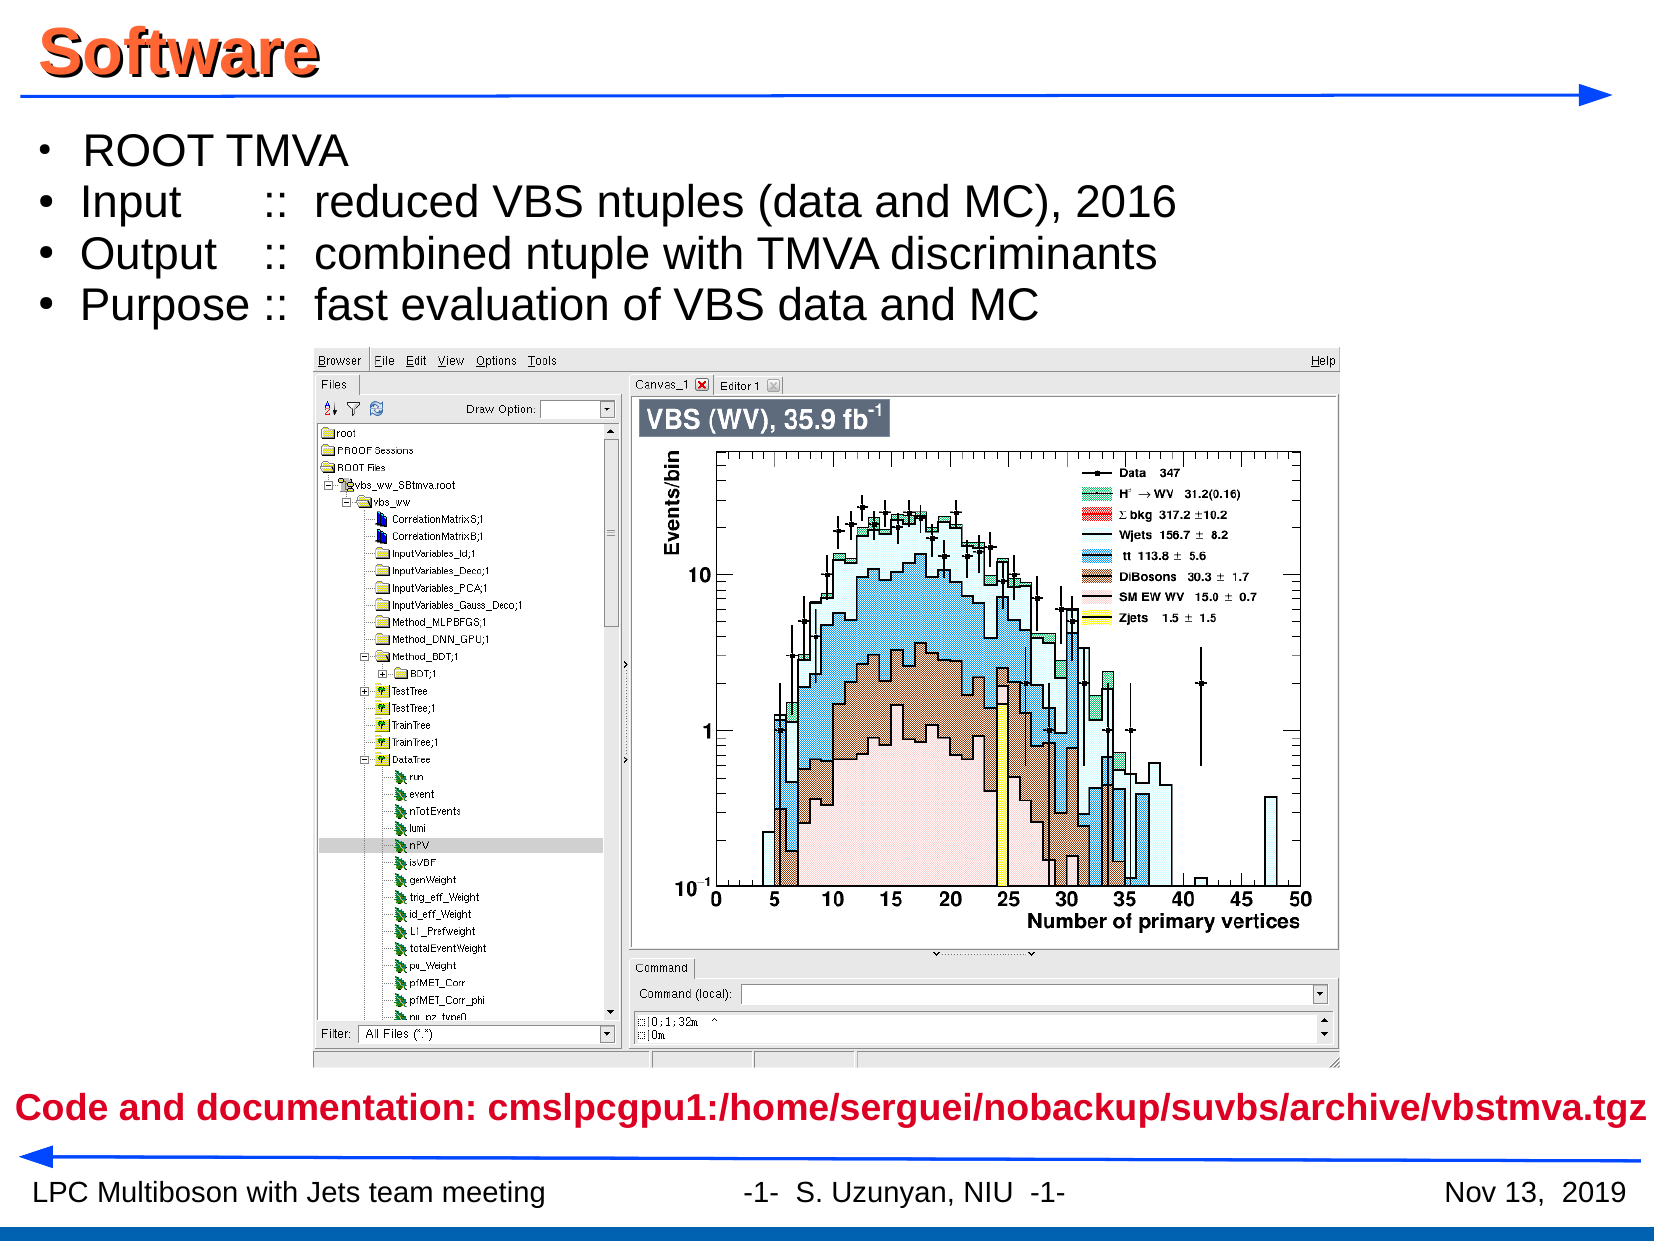

Software
 ROOT TMVA
 Input		:: reduced VBS ntuples (data and MC), 2016
 Output	:: combined ntuple with TMVA discriminants
 Purpose	:: fast evaluation of VBS data and MC
Code and documentation: cmslpcgpu1:/home/serguei/nobackup/suvbs/archive/vbstmva.tgz
LPC Multiboson with Jets team meeting -1- S. Uzunyan, NIU -1- Nov 13, 2019
 Raw hit data ( 1 Byte, both for fiber and cal info)
 Acronyms : ts - time stamp, mks (0-262144) ;
 lfn* – local fiber # (0 – 64) ; pn - plane # ( 0 – 100)
 Ef – fiber readout , Ep – plane readout